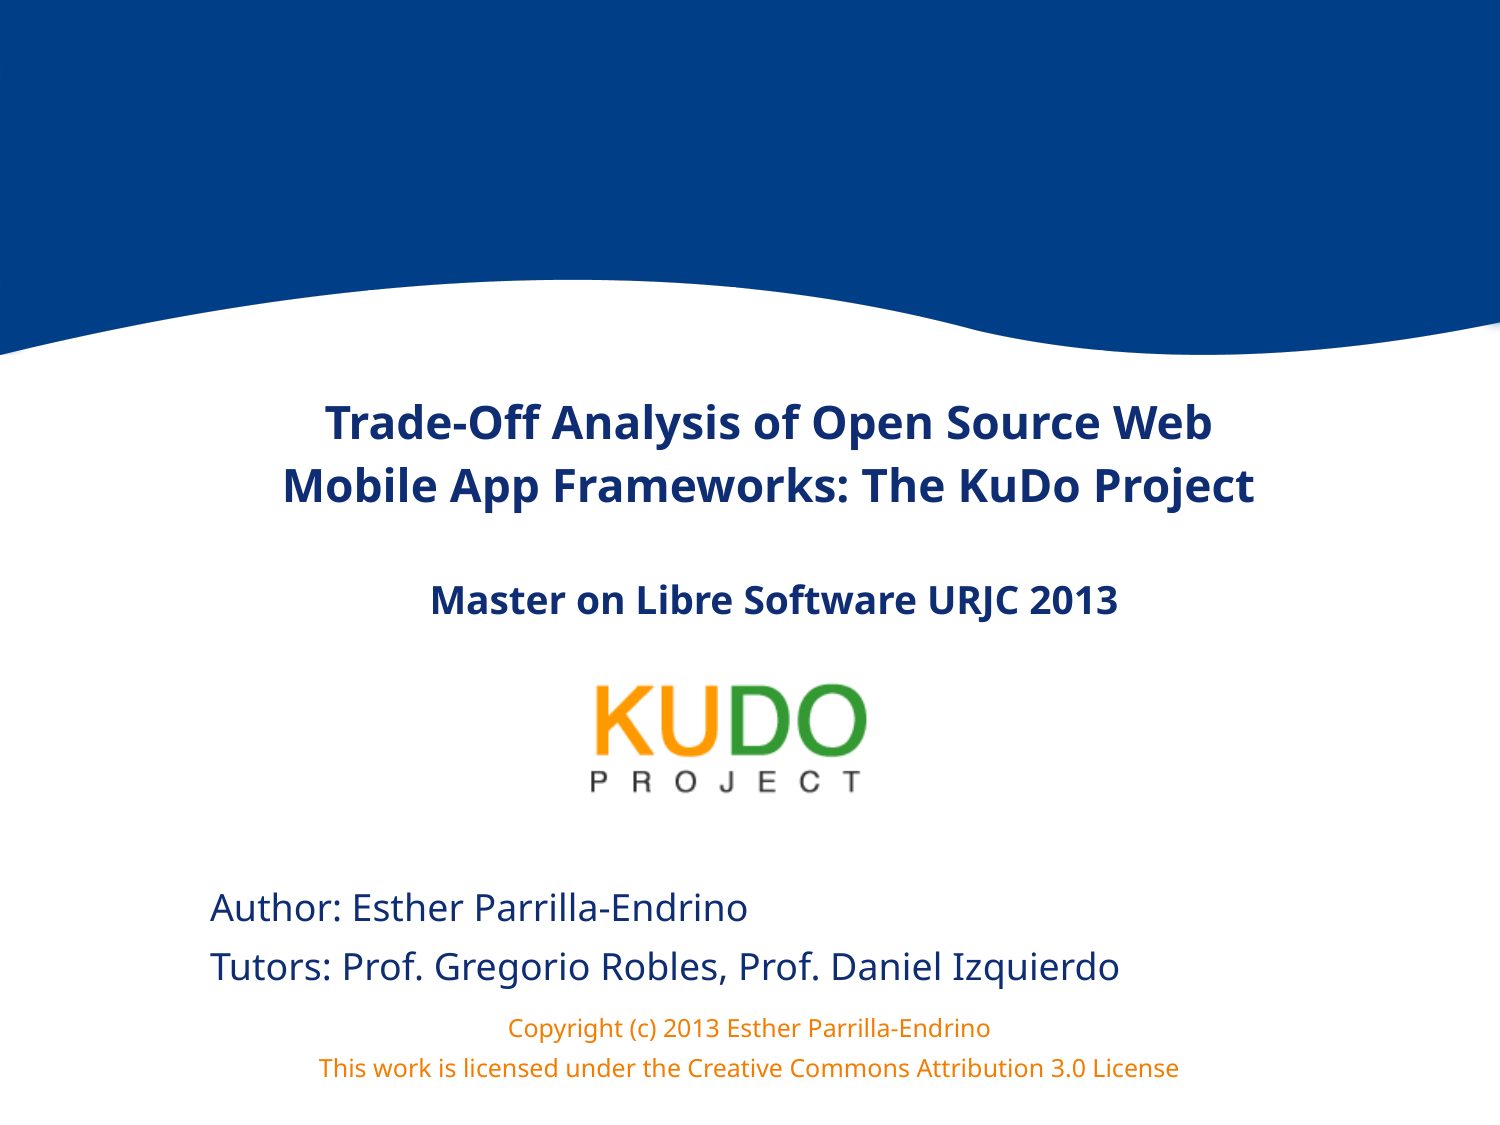

# Trade-Off Analysis of Open Source Web Mobile App Frameworks: The KuDo Project Master on Libre Software URJC 2013
Author: Esther Parrilla-Endrino
Tutors: Prof. Gregorio Robles, Prof. Daniel Izquierdo
Copyright (c) 2013 Esther Parrilla-Endrino
This work is licensed under the Creative Commons Attribution 3.0 License